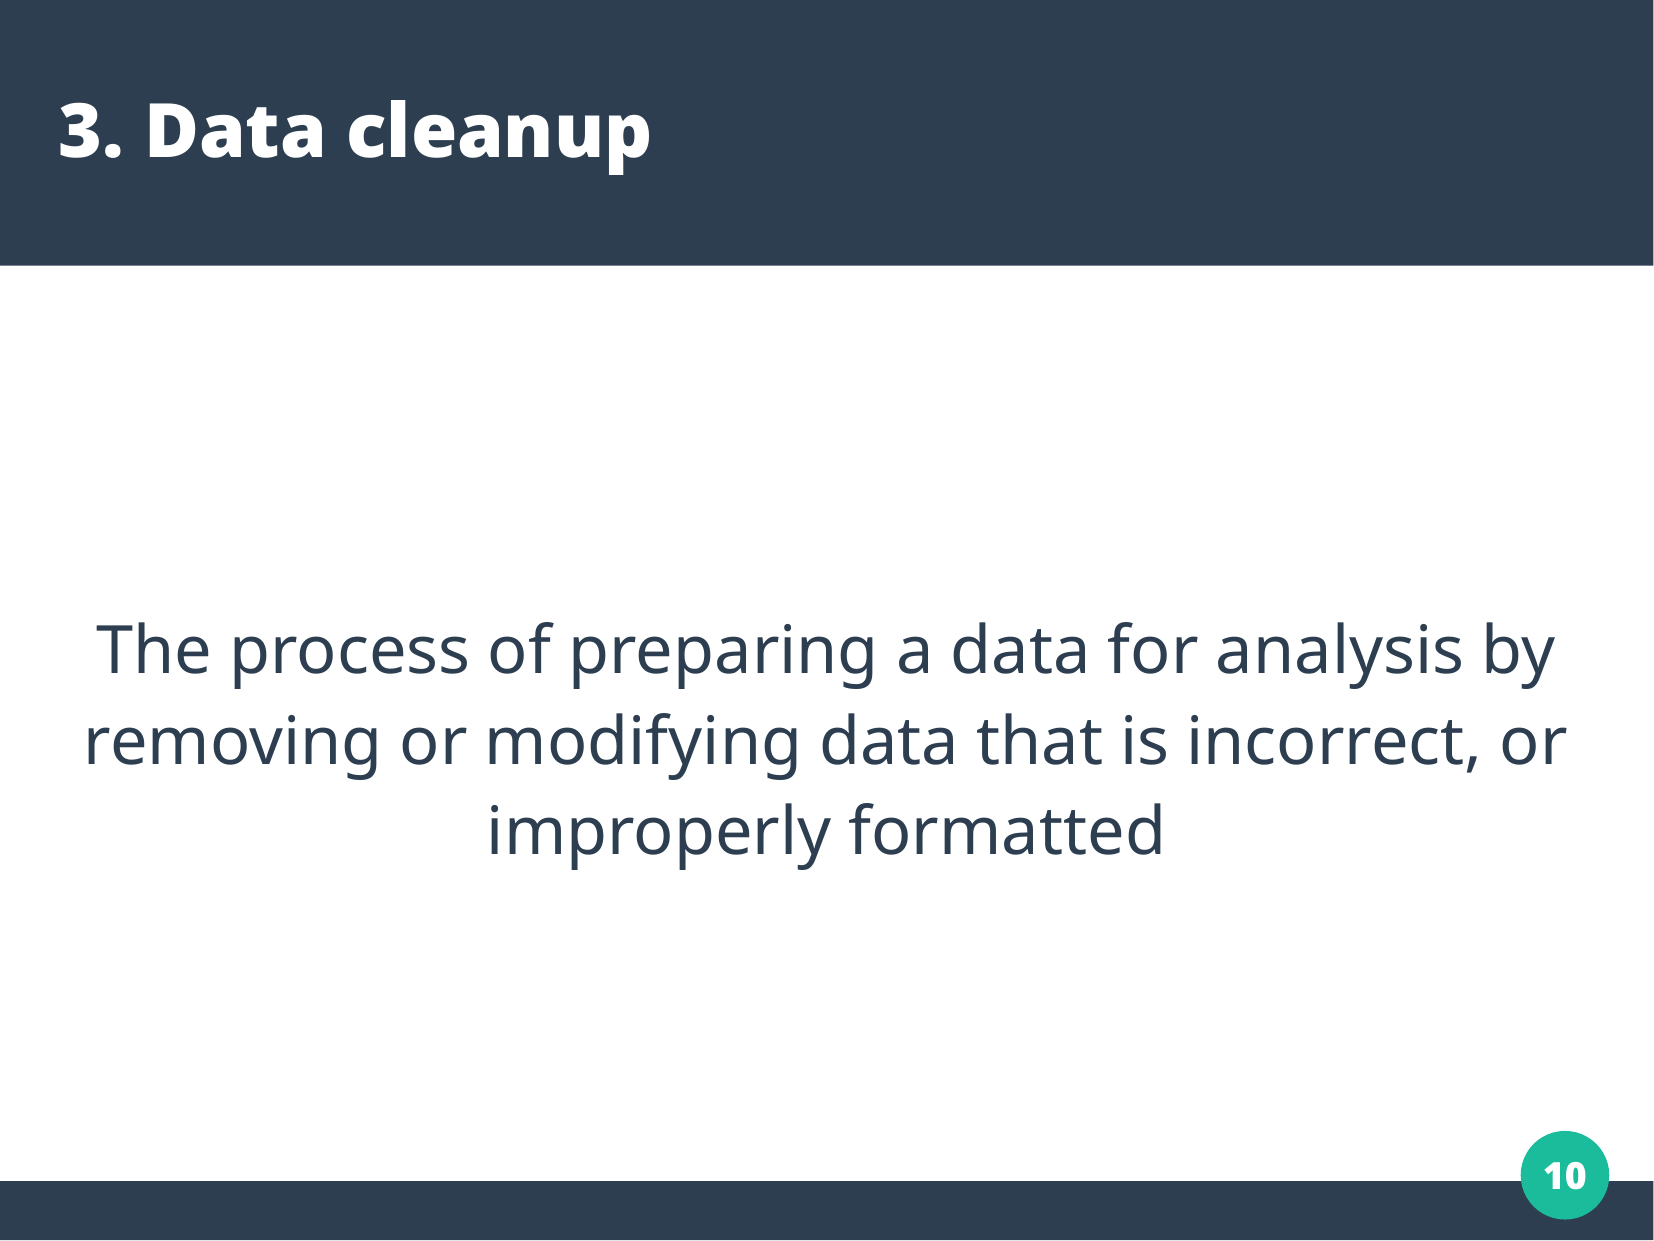

# 3. Data cleanup
The process of preparing a data for analysis by removing or modifying data that is incorrect, or improperly formatted
10